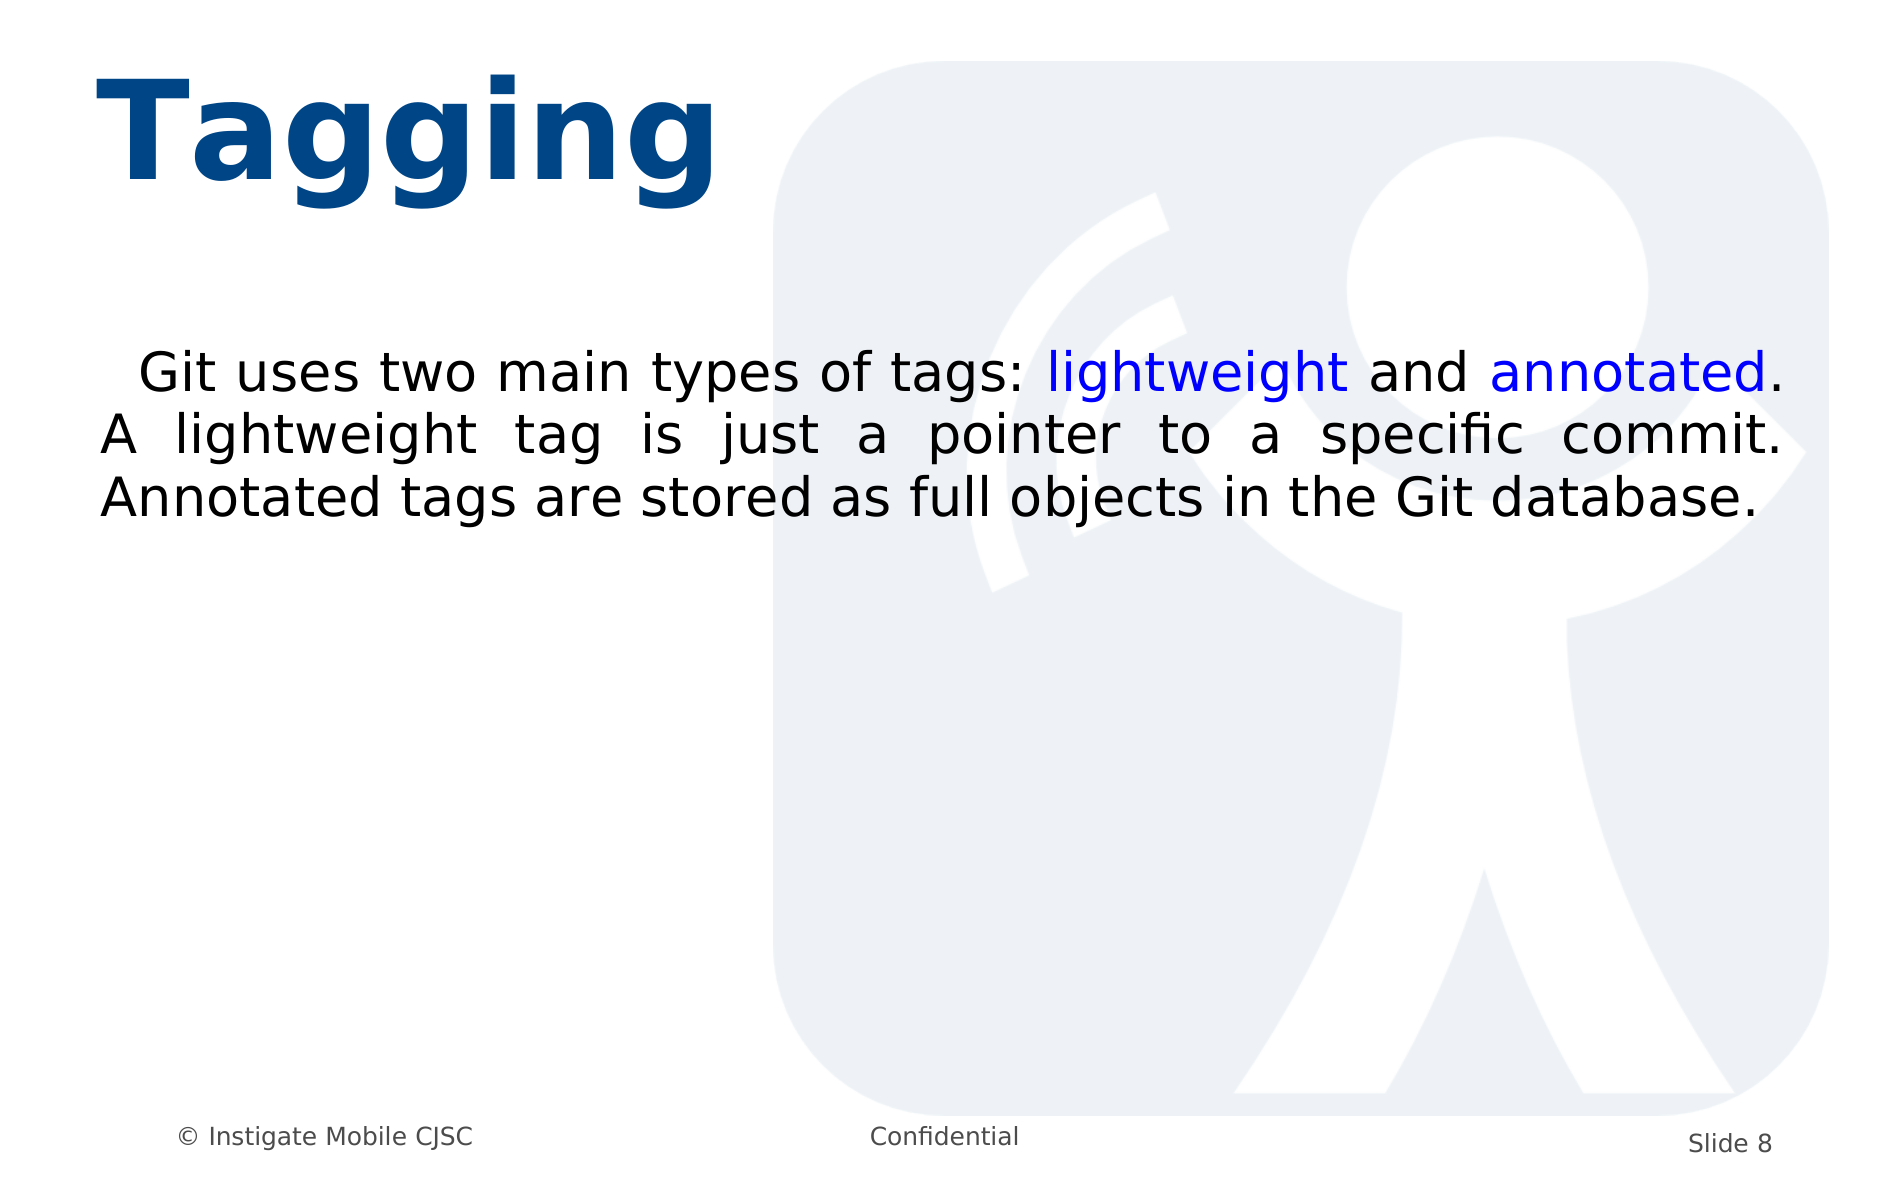

# Tagging
 Git uses two main types of tags: lightweight and annotated. A lightweight tag is just a pointer to a specific commit. Annotated tags are stored as full objects in the Git database.